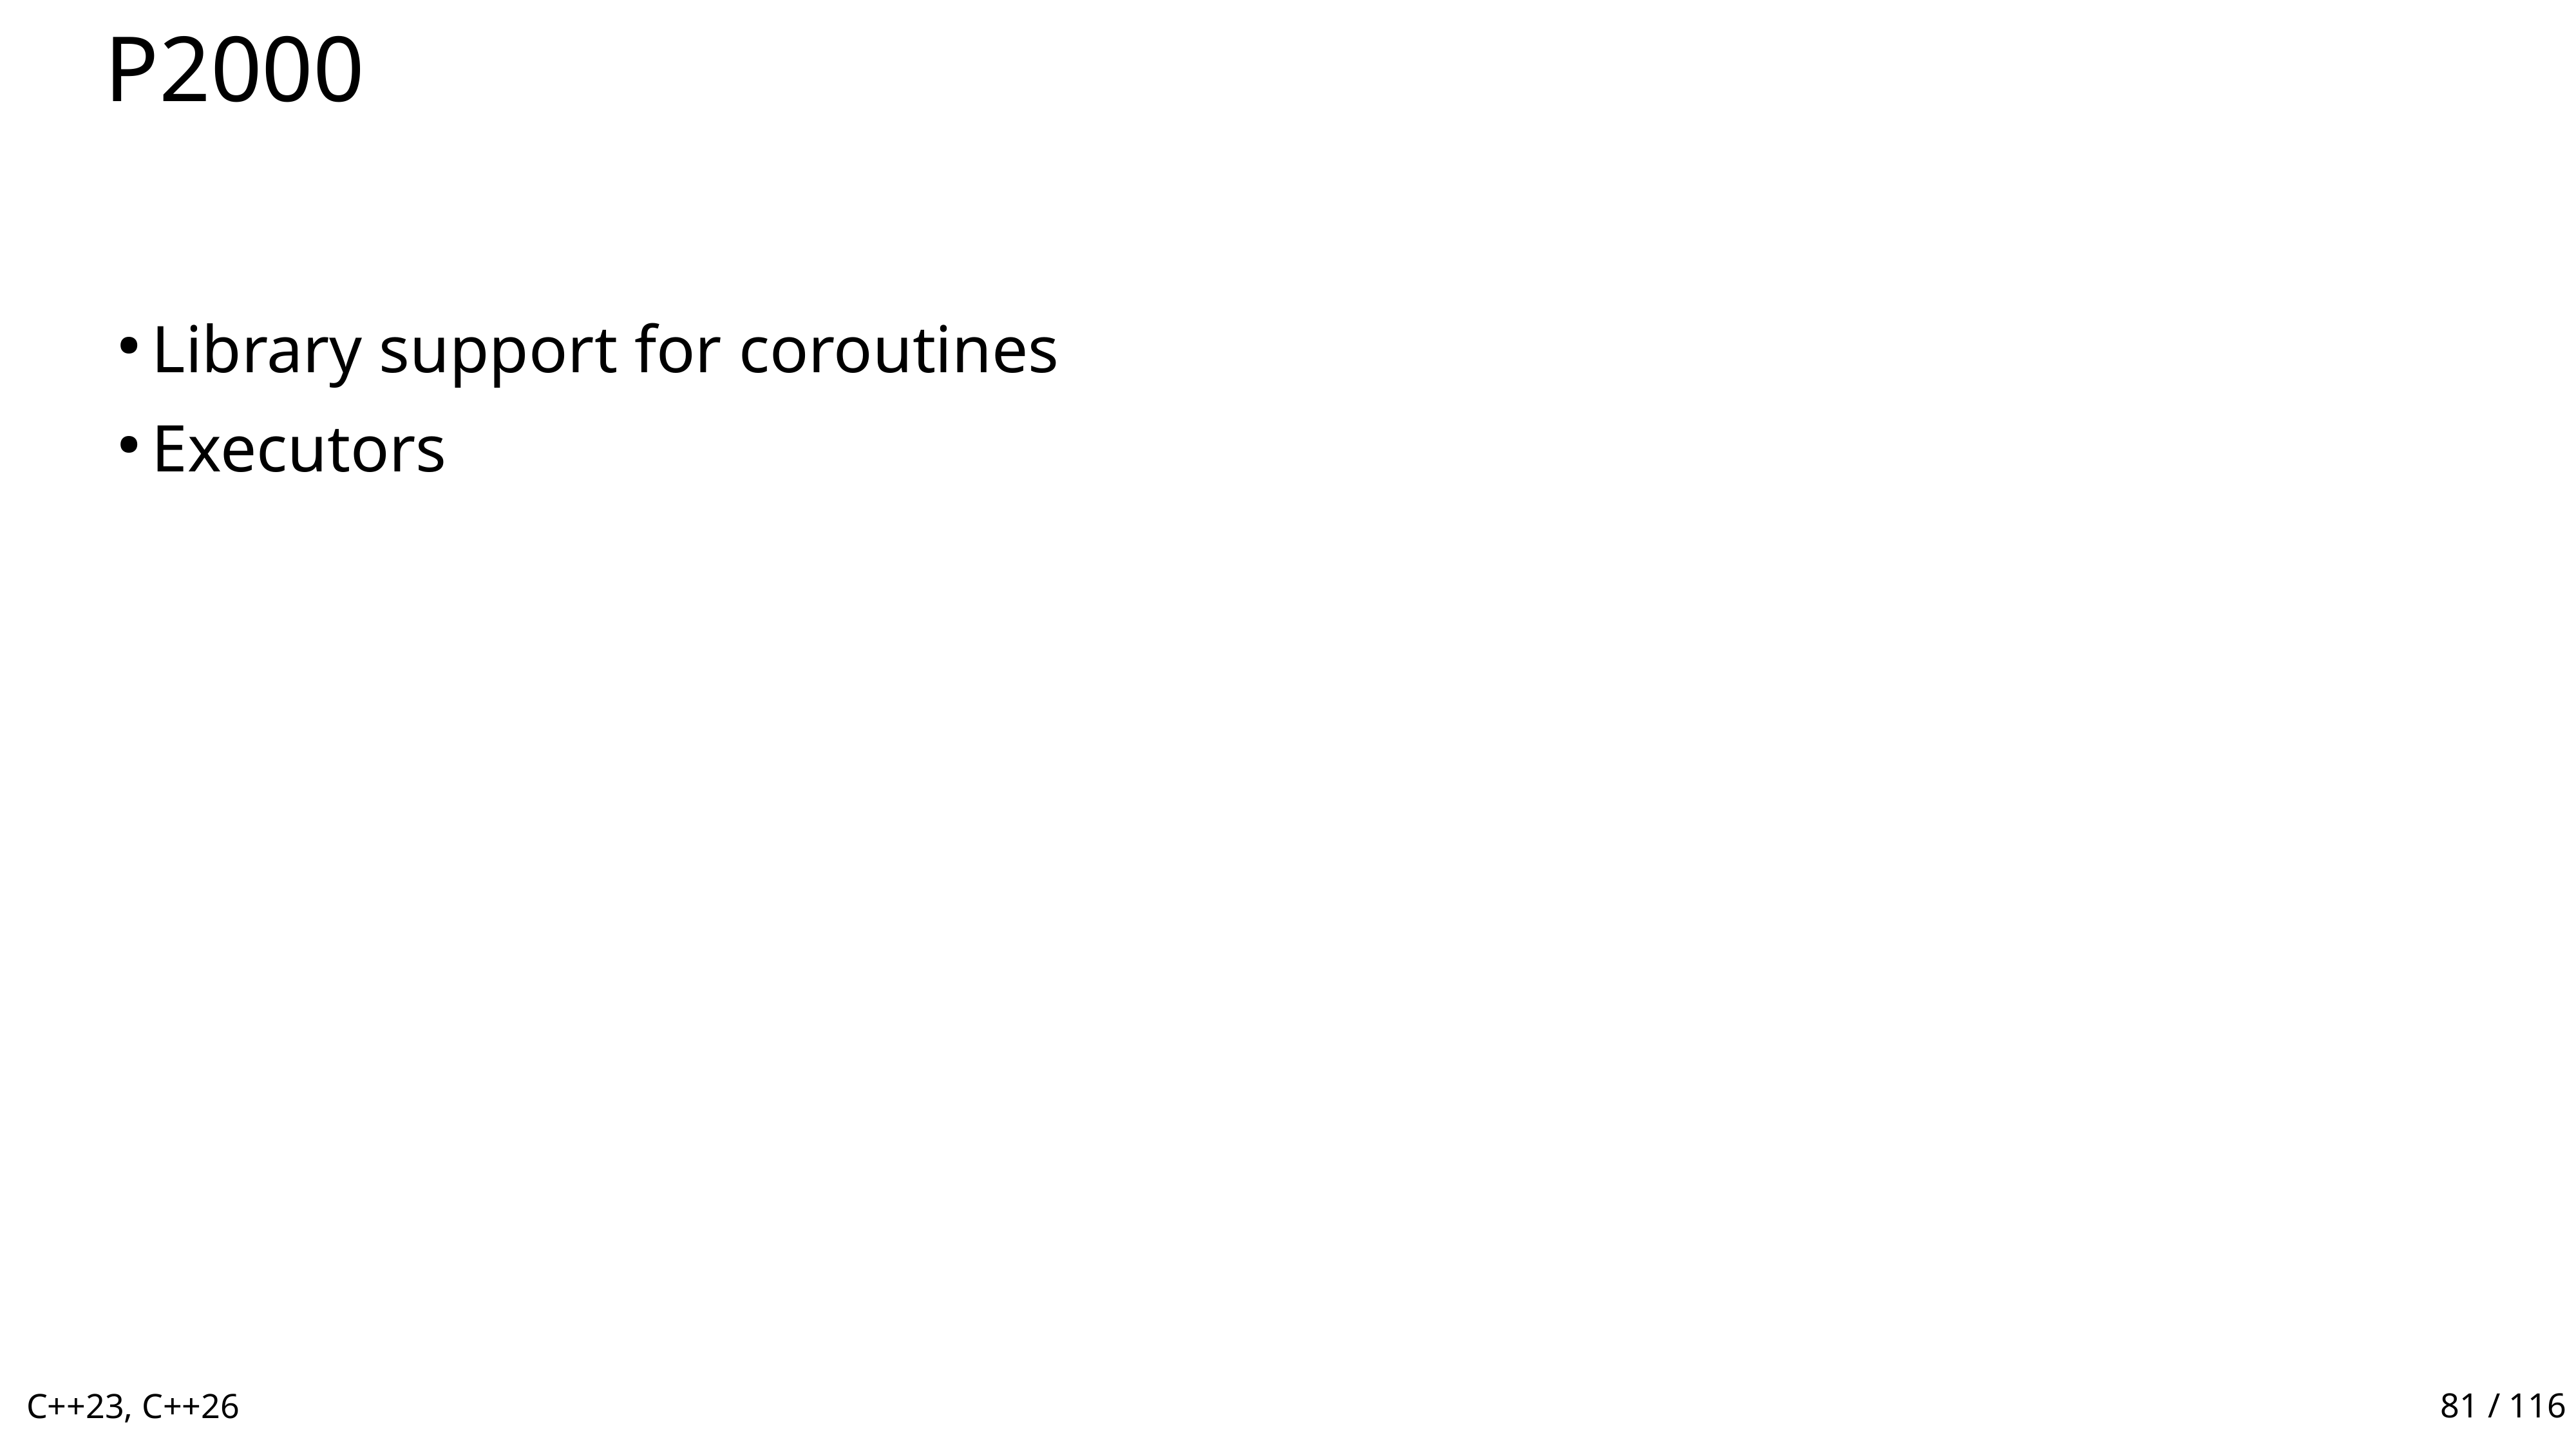

P2000
# Library support for coroutines
Executors
C++23, C++26